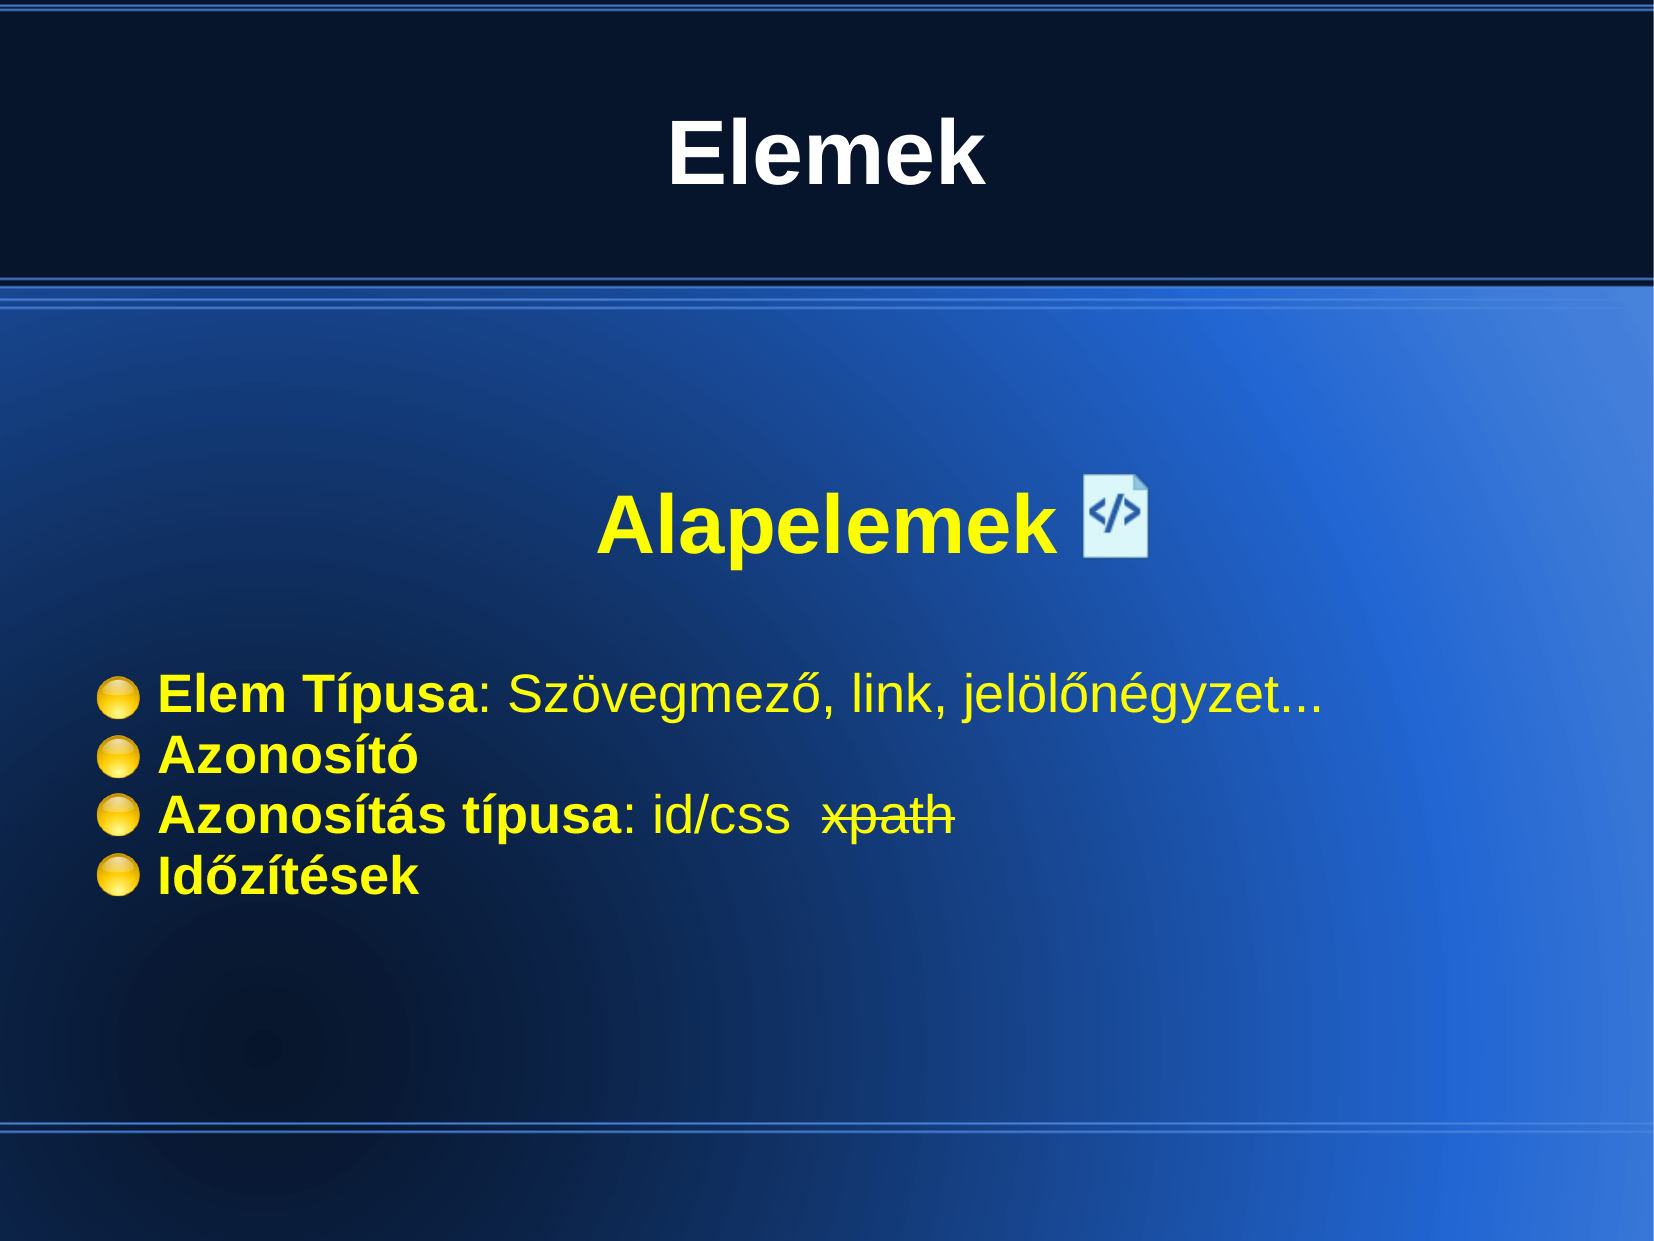

# Elemek
Alapelemek
Elem Típusa: Szövegmező, link, jelölőnégyzet...
Azonosító
Azonosítás típusa: id/css xpath
Időzítések